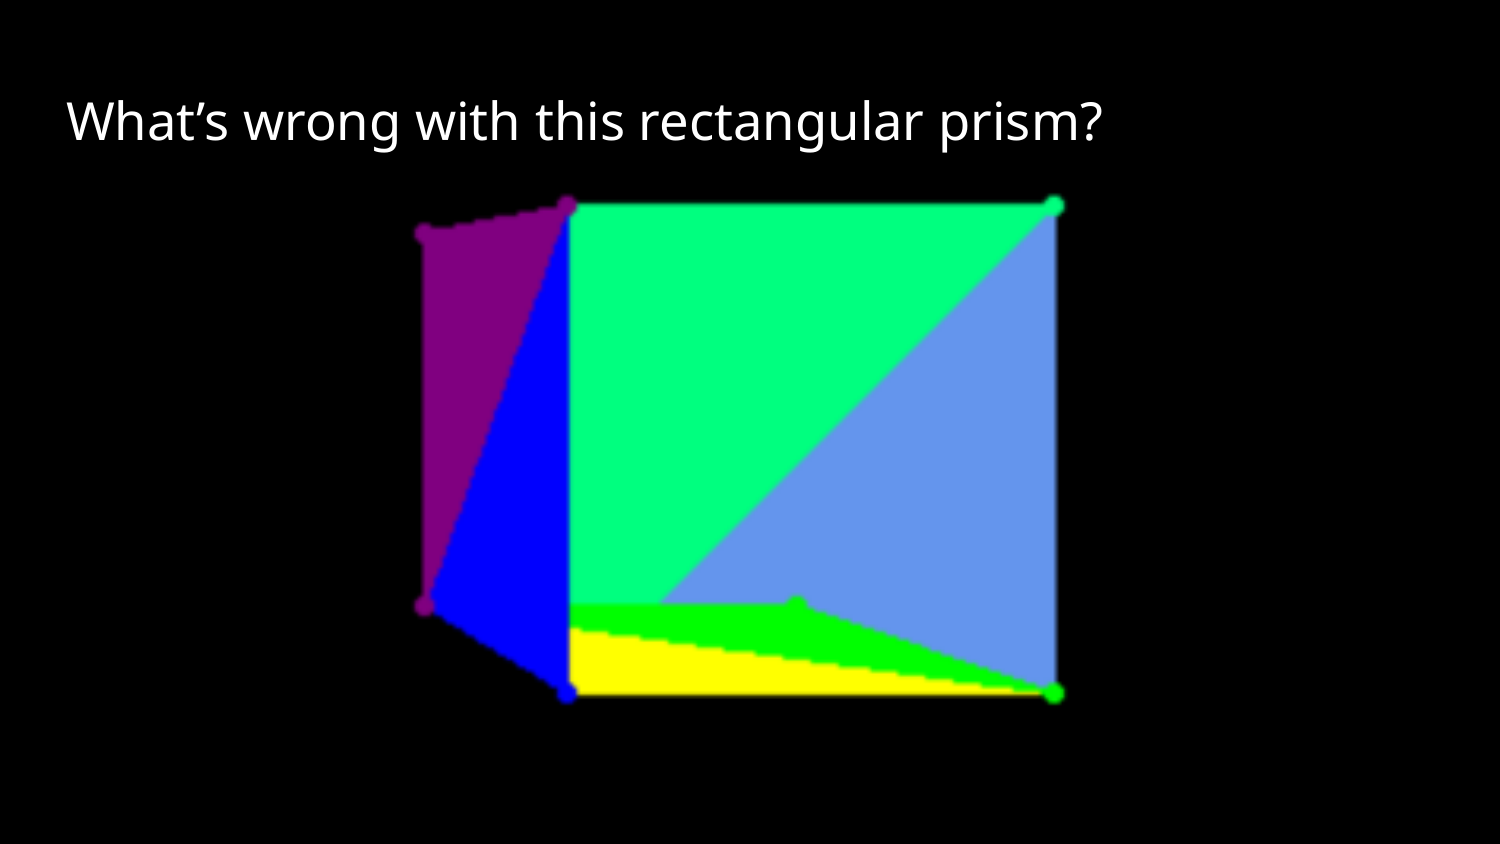

# What’s wrong with this rectangular prism?